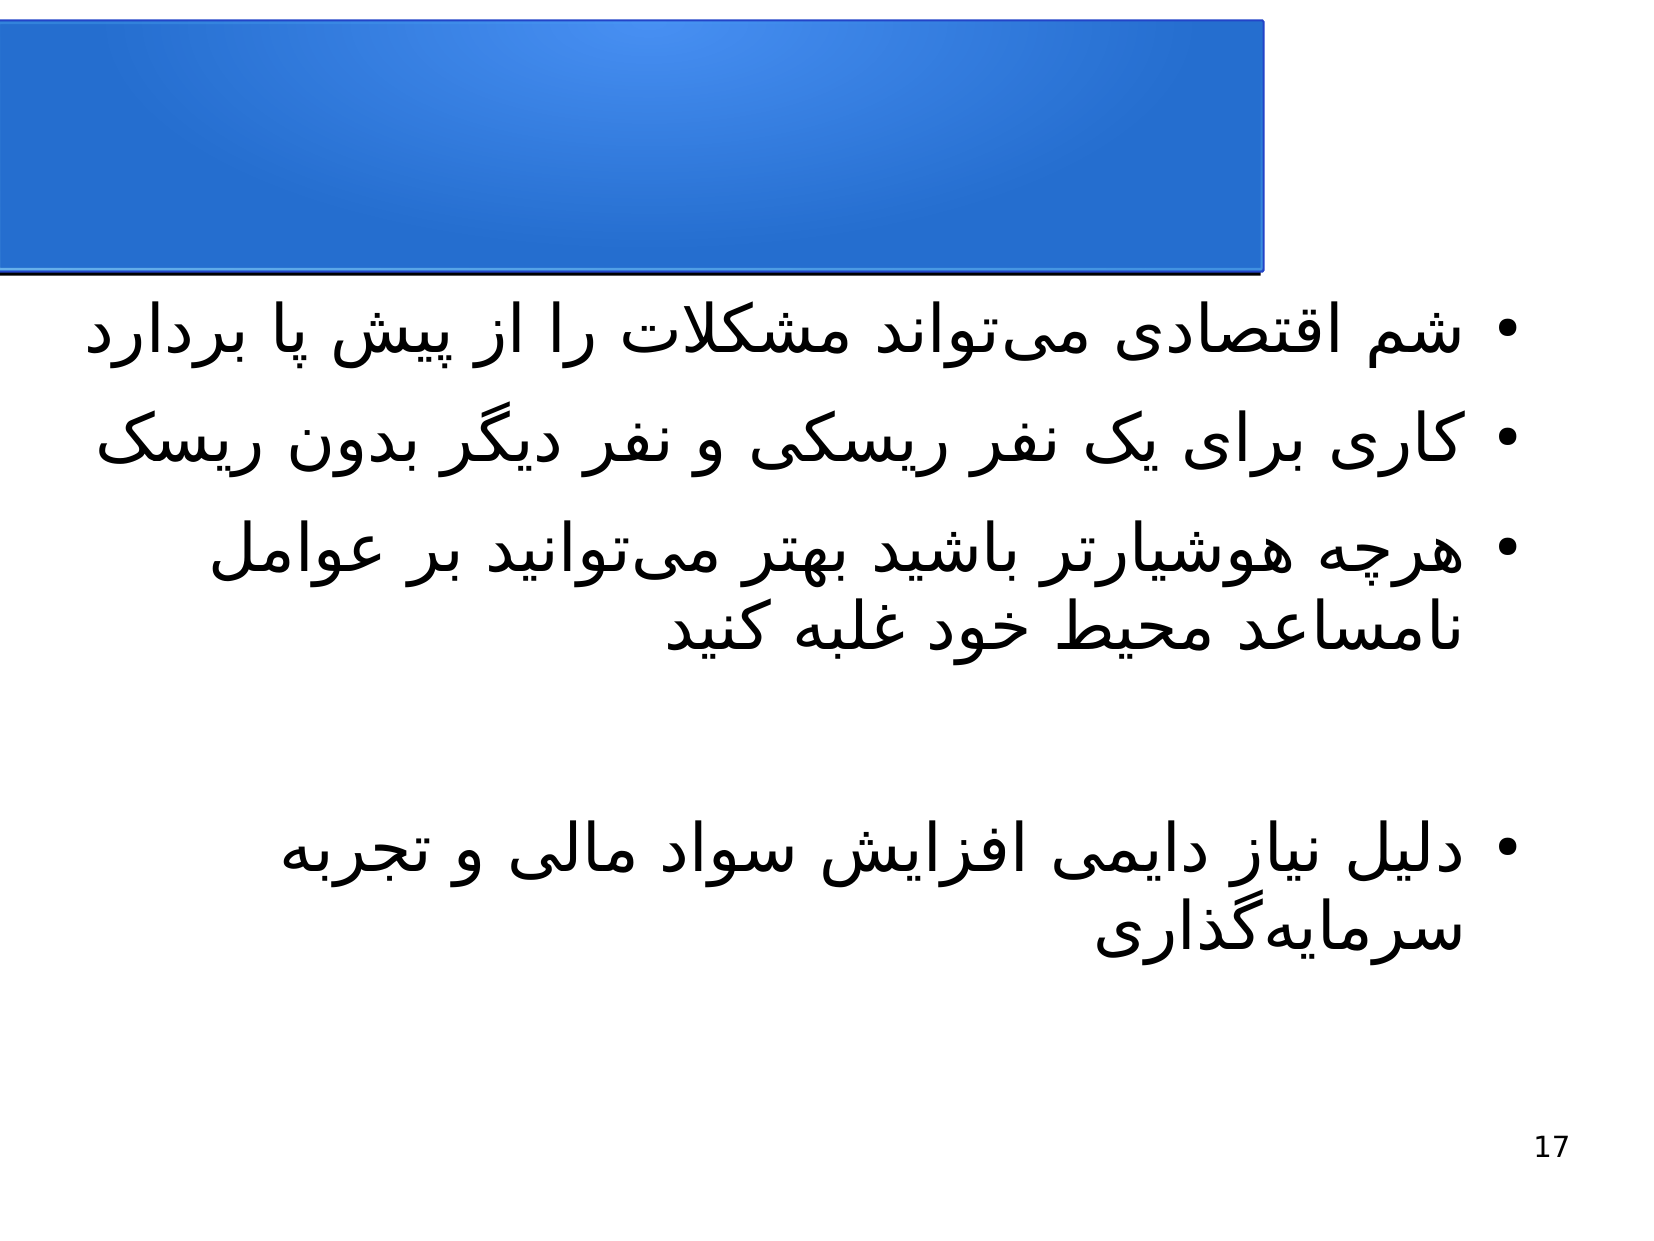

#
شم اقتصادی می‌تواند مشکلات را از پیش پا بردارد
کاری برای یک نفر ریسکی و نفر دیگر بدون ریسک
هرچه هوشیارتر باشید بهتر می‌توانید بر عوامل نامساعد محیط خود غلبه کنید
دلیل نیاز دایمی افزایش سواد مالی و تجربه سرمایه‌گذاری
17